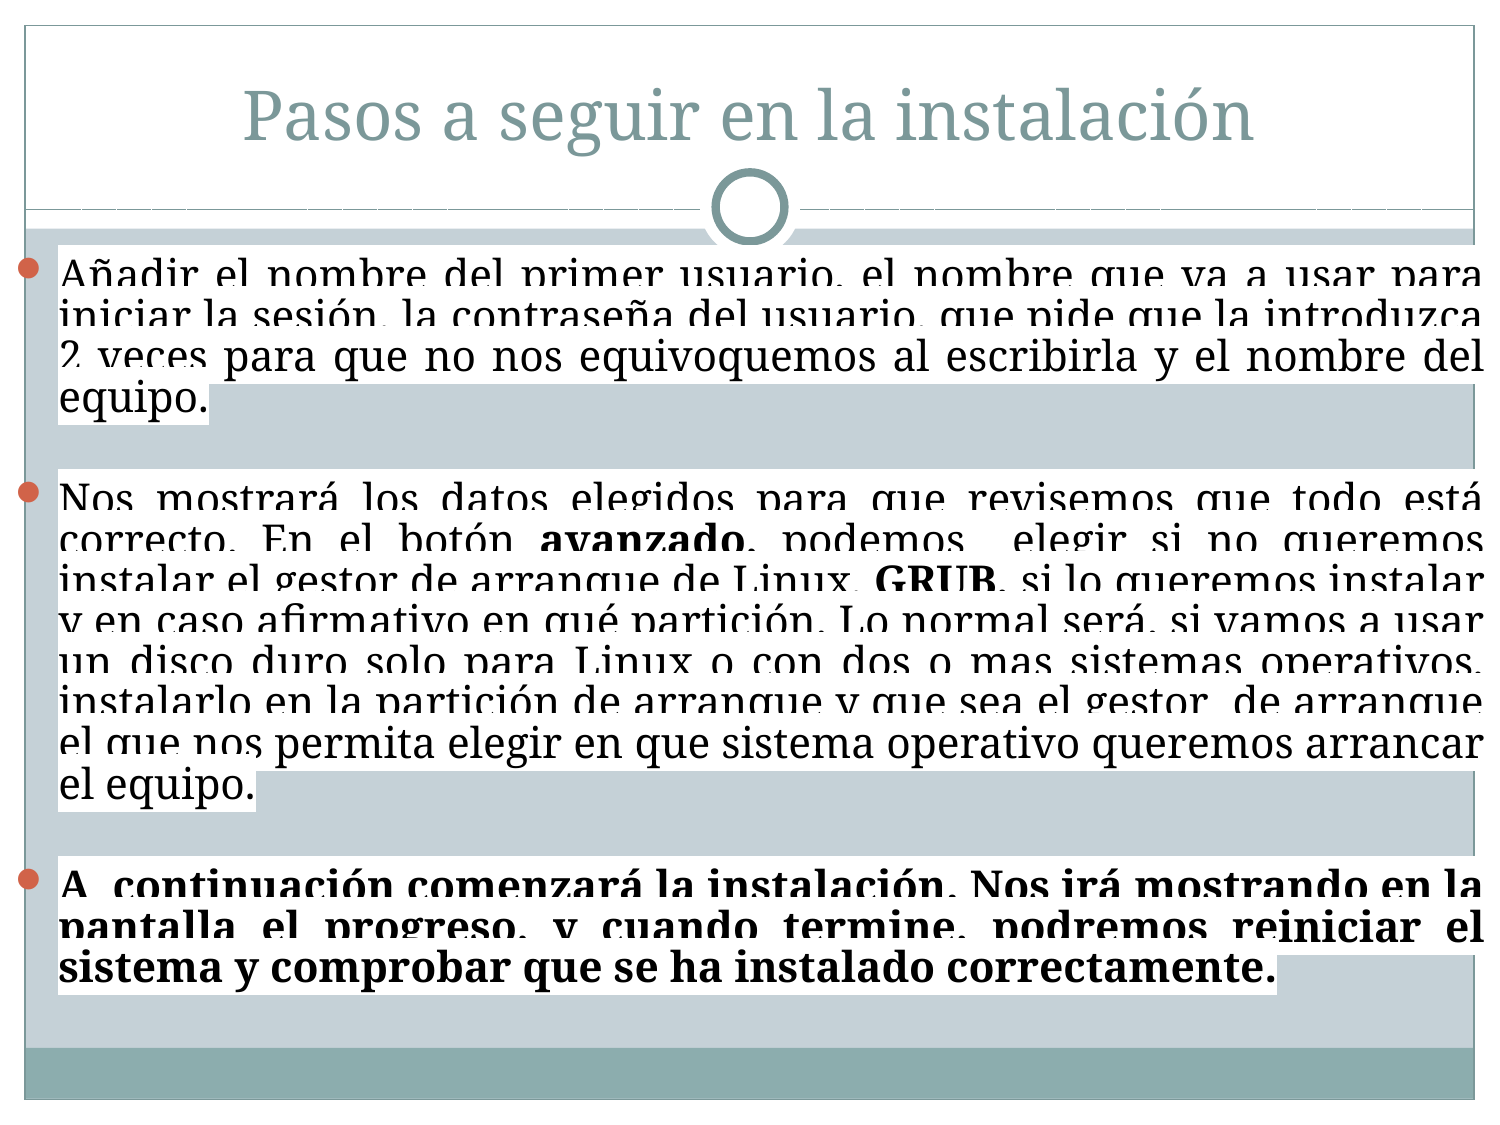

# Pasos a seguir en la instalación
Añadir el nombre del primer usuario, el nombre que va a usar para iniciar la sesión, la contraseña del usuario, que pide que la introduzca 2 veces para que no nos equivoquemos al escribirla y el nombre del equipo.
Nos mostrará los datos elegidos para que revisemos que todo está correcto. En el botón avanzado, podemos elegir si no queremos instalar el gestor de arranque de Linux, GRUB, si lo queremos instalar y en caso afirmativo en qué partición. Lo normal será, si vamos a usar un disco duro solo para Linux o con dos o mas sistemas operativos, instalarlo en la partición de arranque y que sea el gestor de arranque el que nos permita elegir en que sistema operativo queremos arrancar el equipo.
A continuación comenzará la instalación. Nos irá mostrando en la pantalla el progreso, y cuando termine, podremos reiniciar el sistema y comprobar que se ha instalado correctamente.